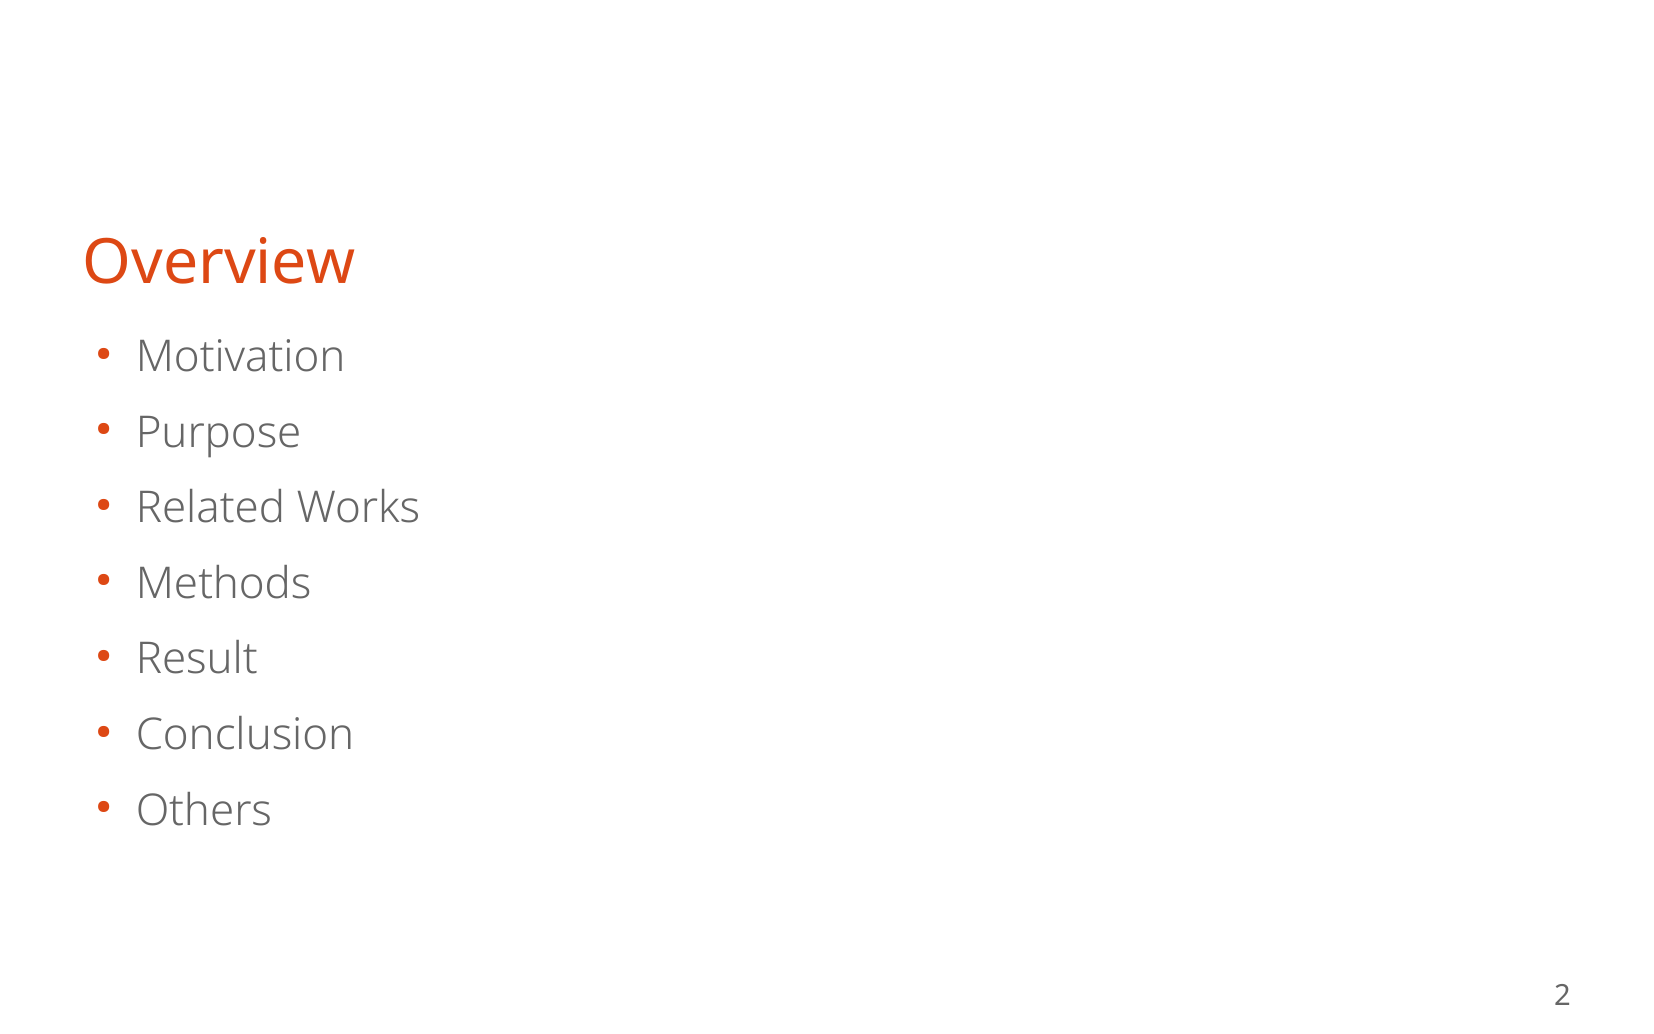

# Overview
Motivation
Purpose
Related Works
Methods
Result
Conclusion
Others
2